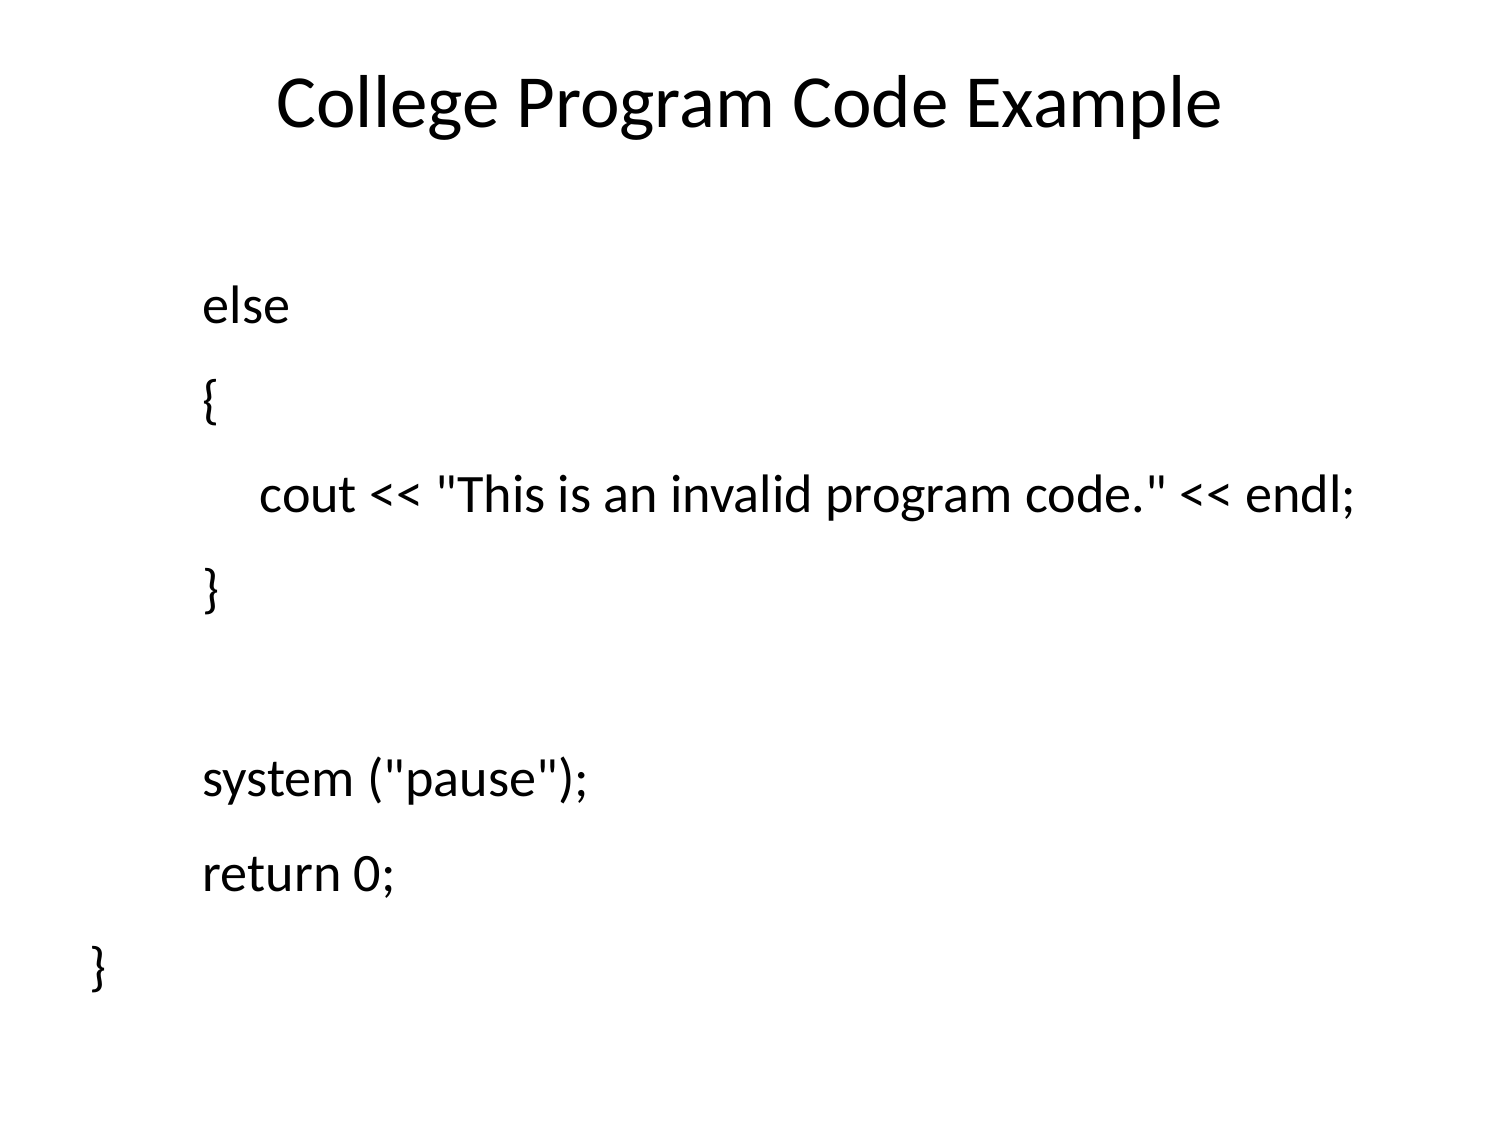

# College Program Code Example
		else
		{
			cout << "This is an invalid program code." << endl;
		}
		system ("pause");
		return 0;
}